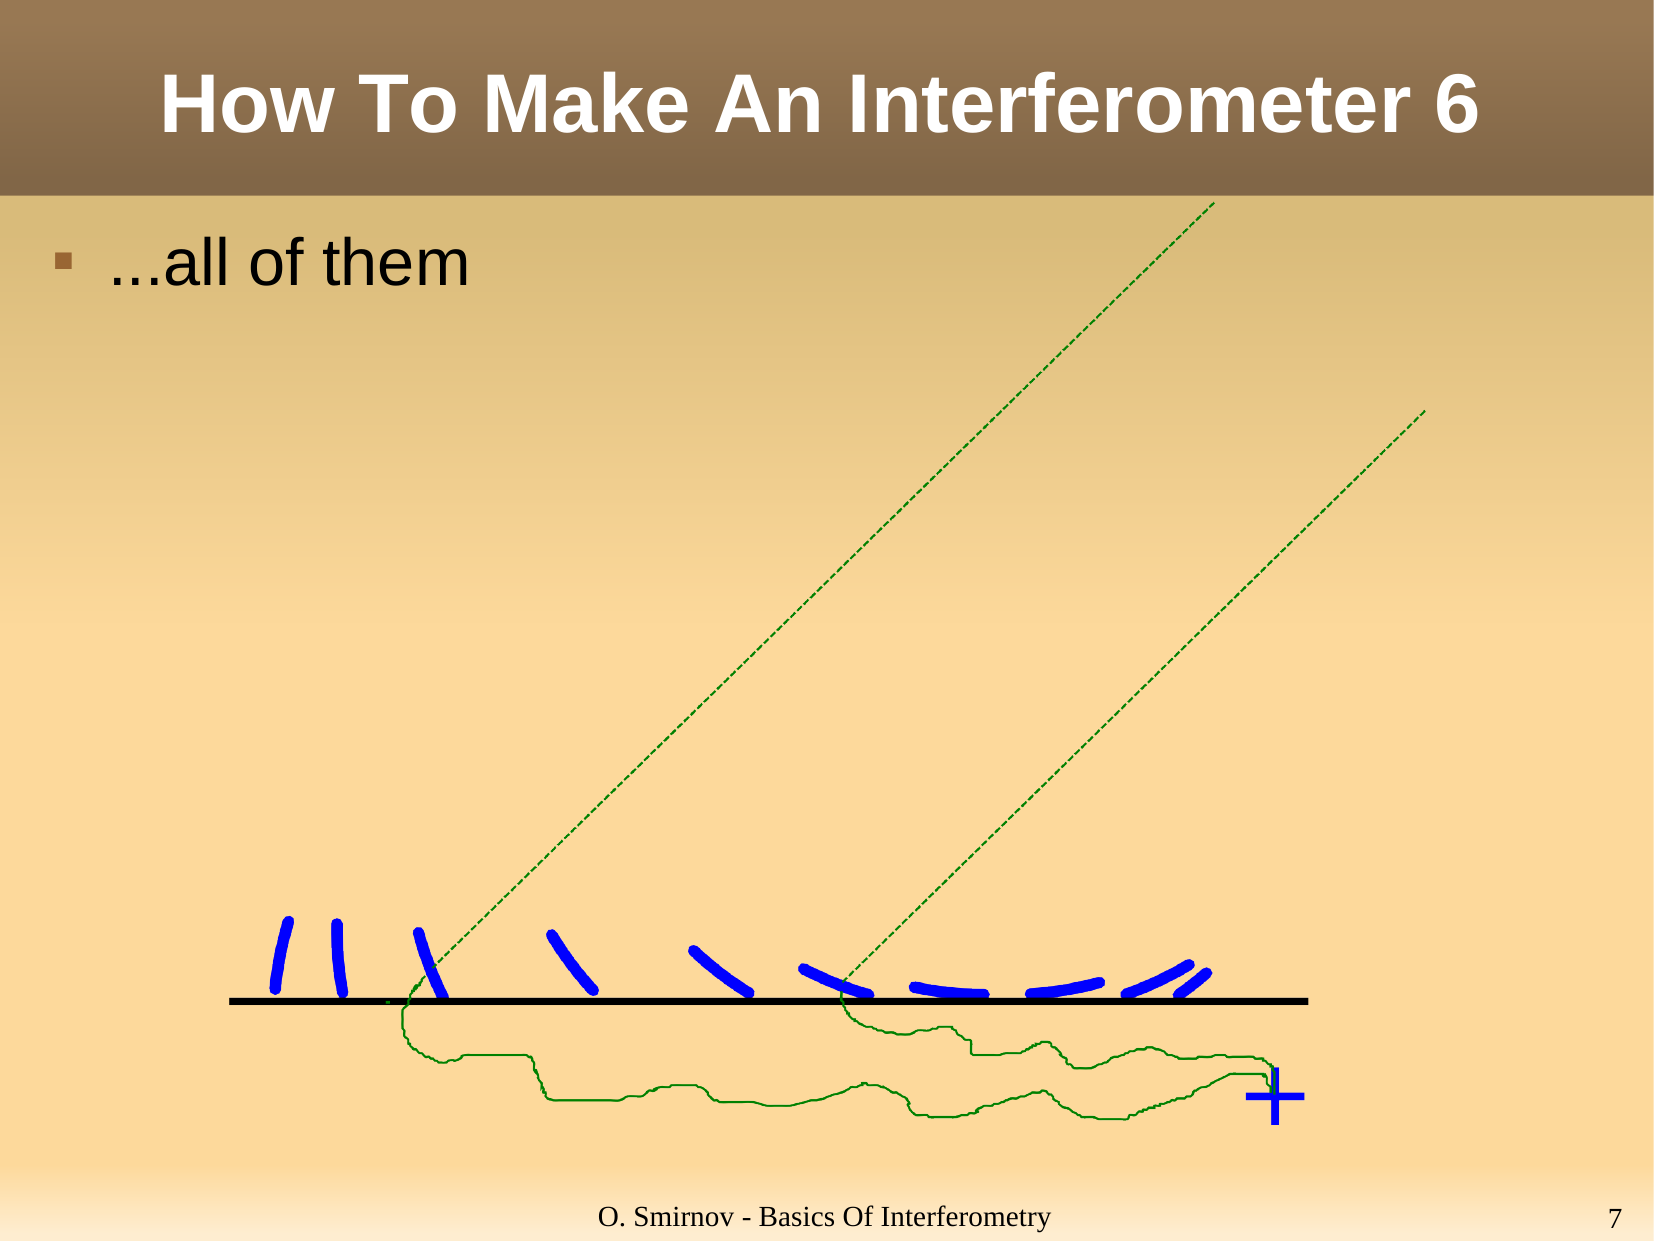

# How To Make An Interferometer 6
...all of them
O. Smirnov - Basics Of Interferometry
7